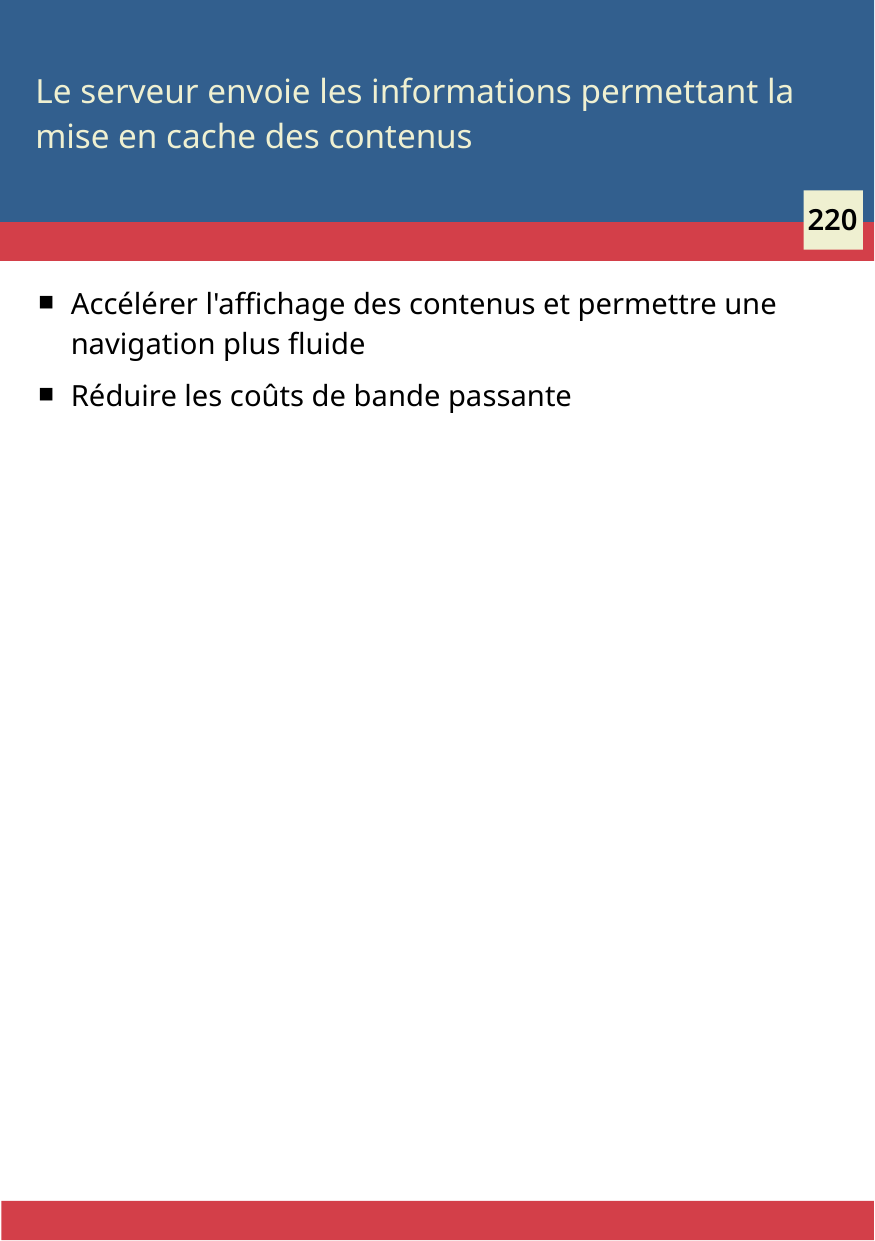

# Le serveur envoie les informations permettant la mise en cache des contenus
220
Accélérer l'affichage des contenus et permettre une navigation plus fluide
Réduire les coûts de bande passante